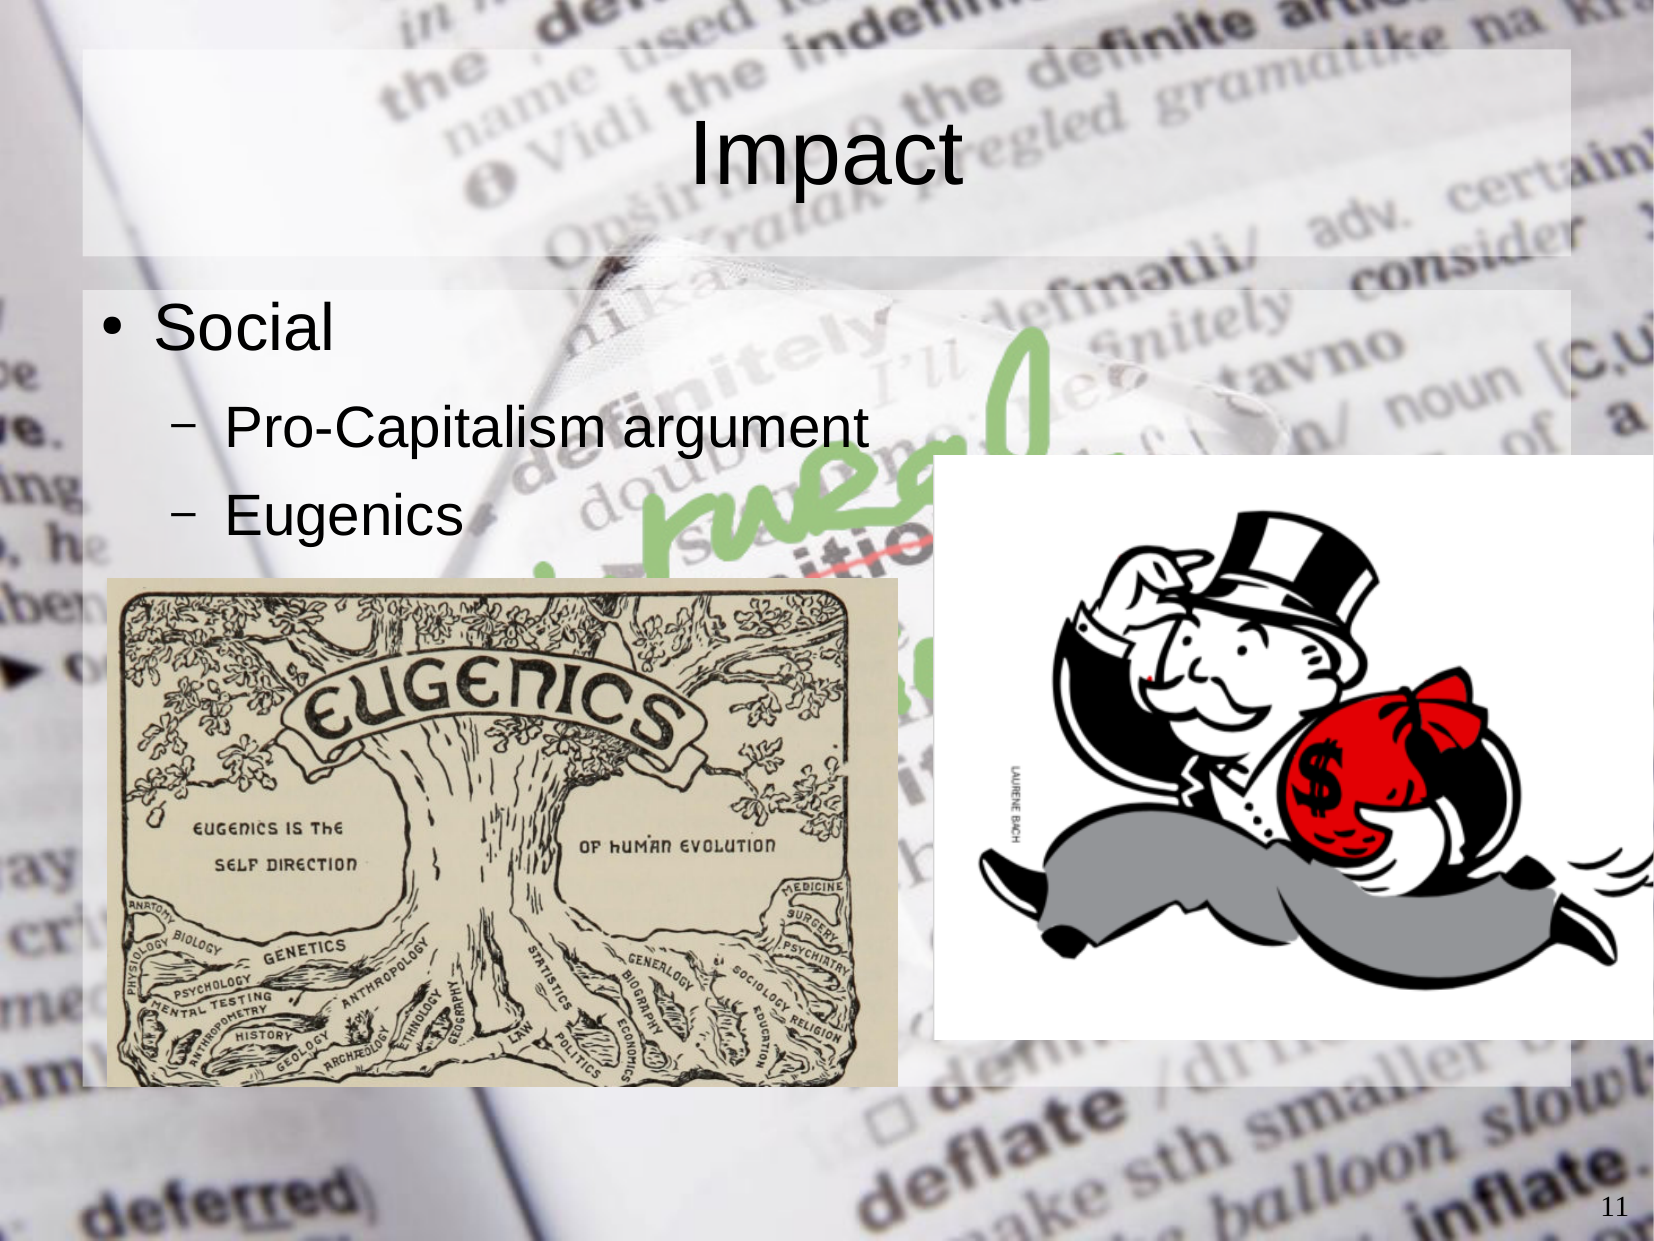

# Impact
Social
Pro-Capitalism argument
Eugenics
11